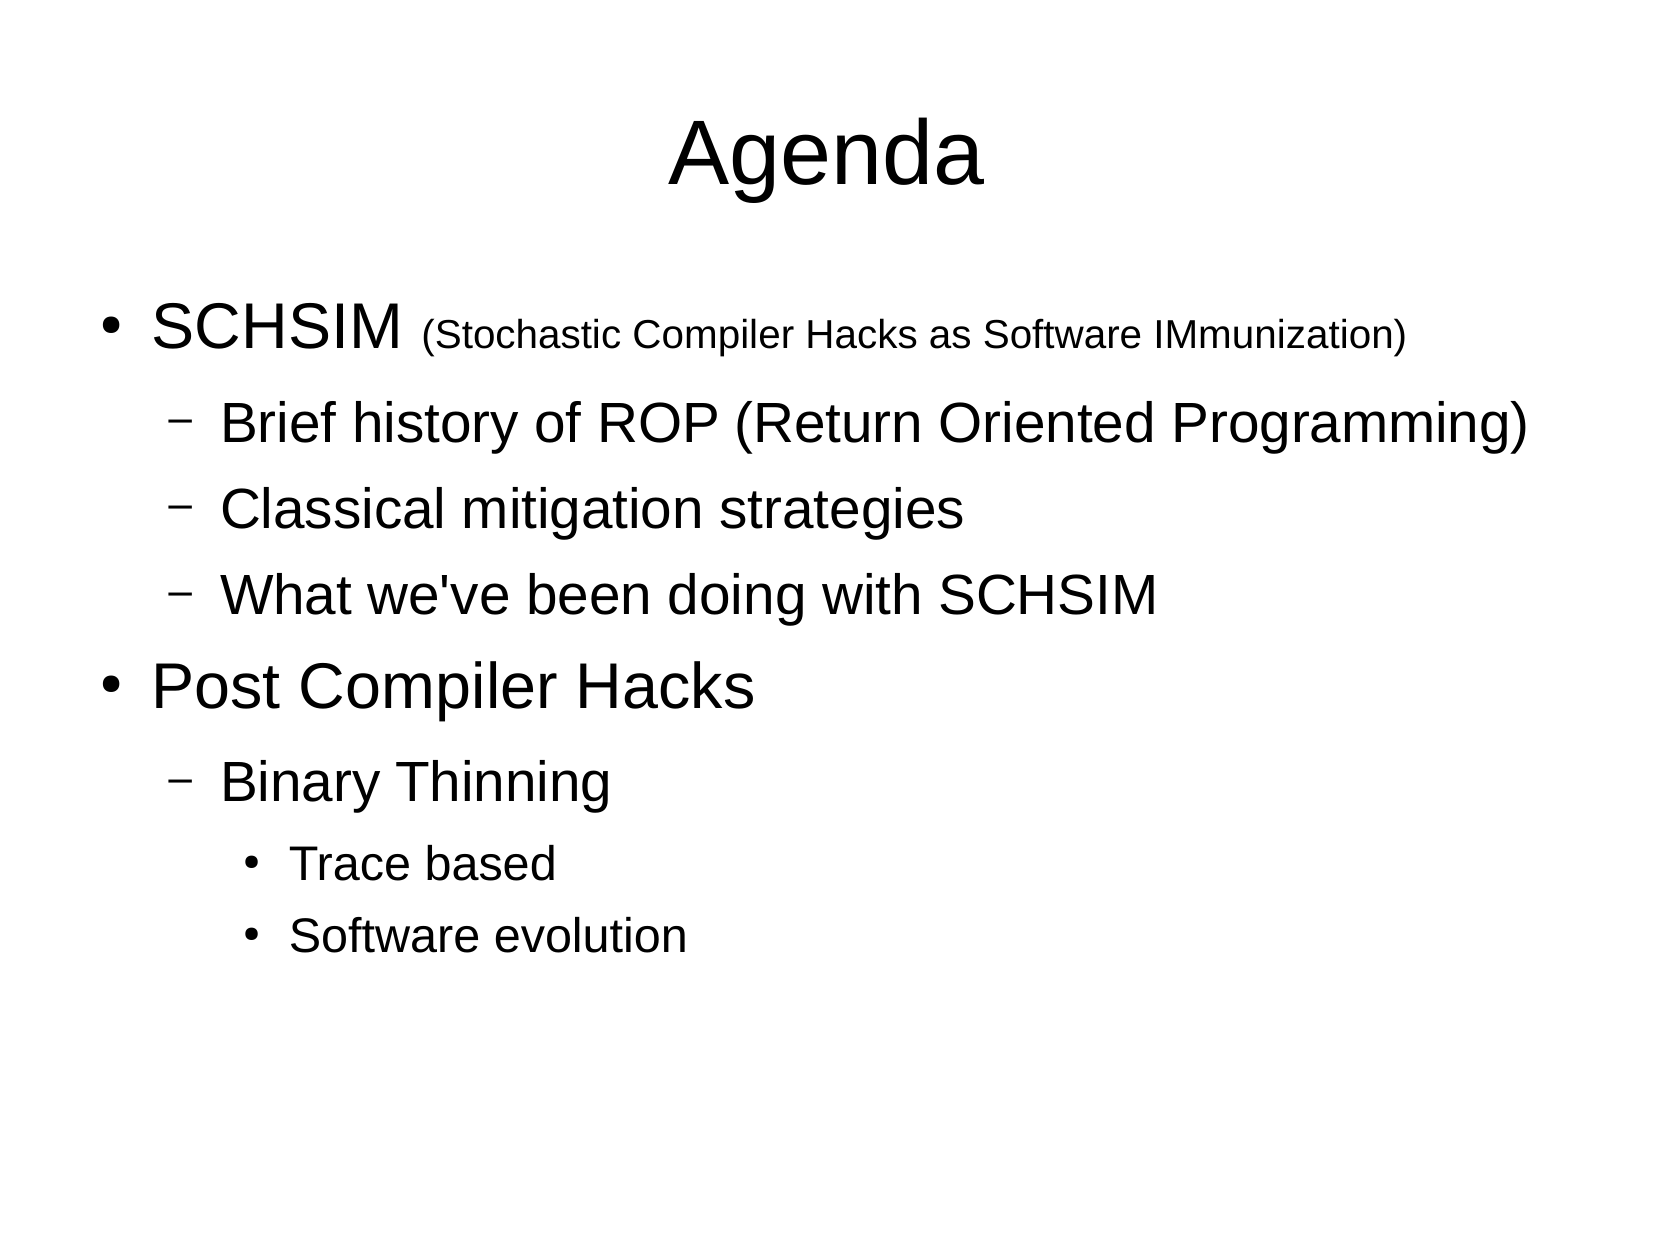

# Agenda
SCHSIM (Stochastic Compiler Hacks as Software IMmunization)
Brief history of ROP (Return Oriented Programming)
Classical mitigation strategies
What we've been doing with SCHSIM
Post Compiler Hacks
Binary Thinning
Trace based
Software evolution